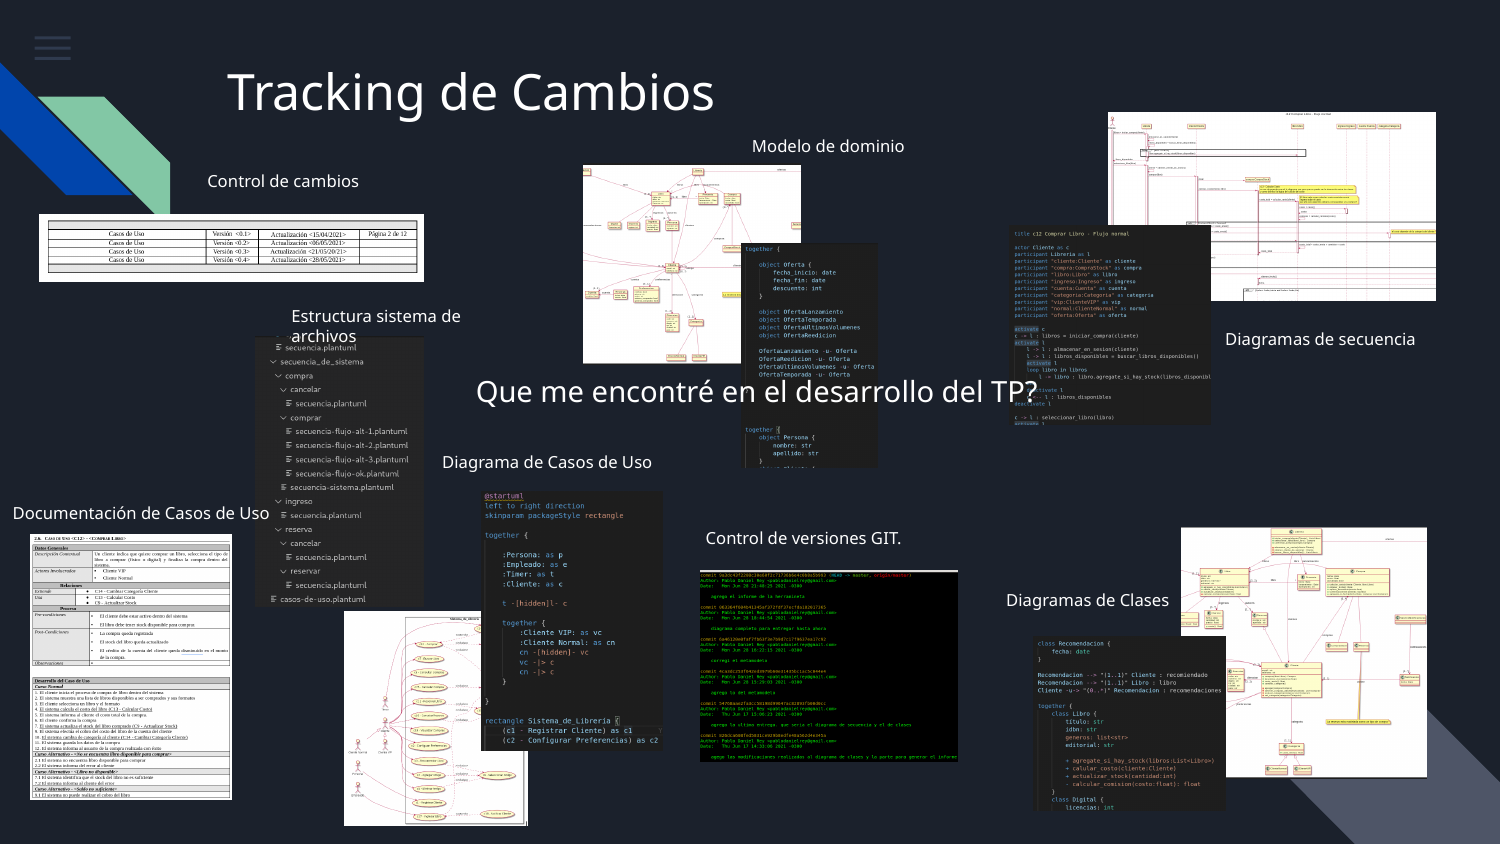

# Tracking de Cambios
Modelo de dominio
Control de cambios
Estructura sistema de archivos
Diagramas de secuencia
Que me encontré en el desarrollo del TP?
Diagrama de Casos de Uso
Documentación de Casos de Uso
Control de versiones GIT.
Diagramas de Clases